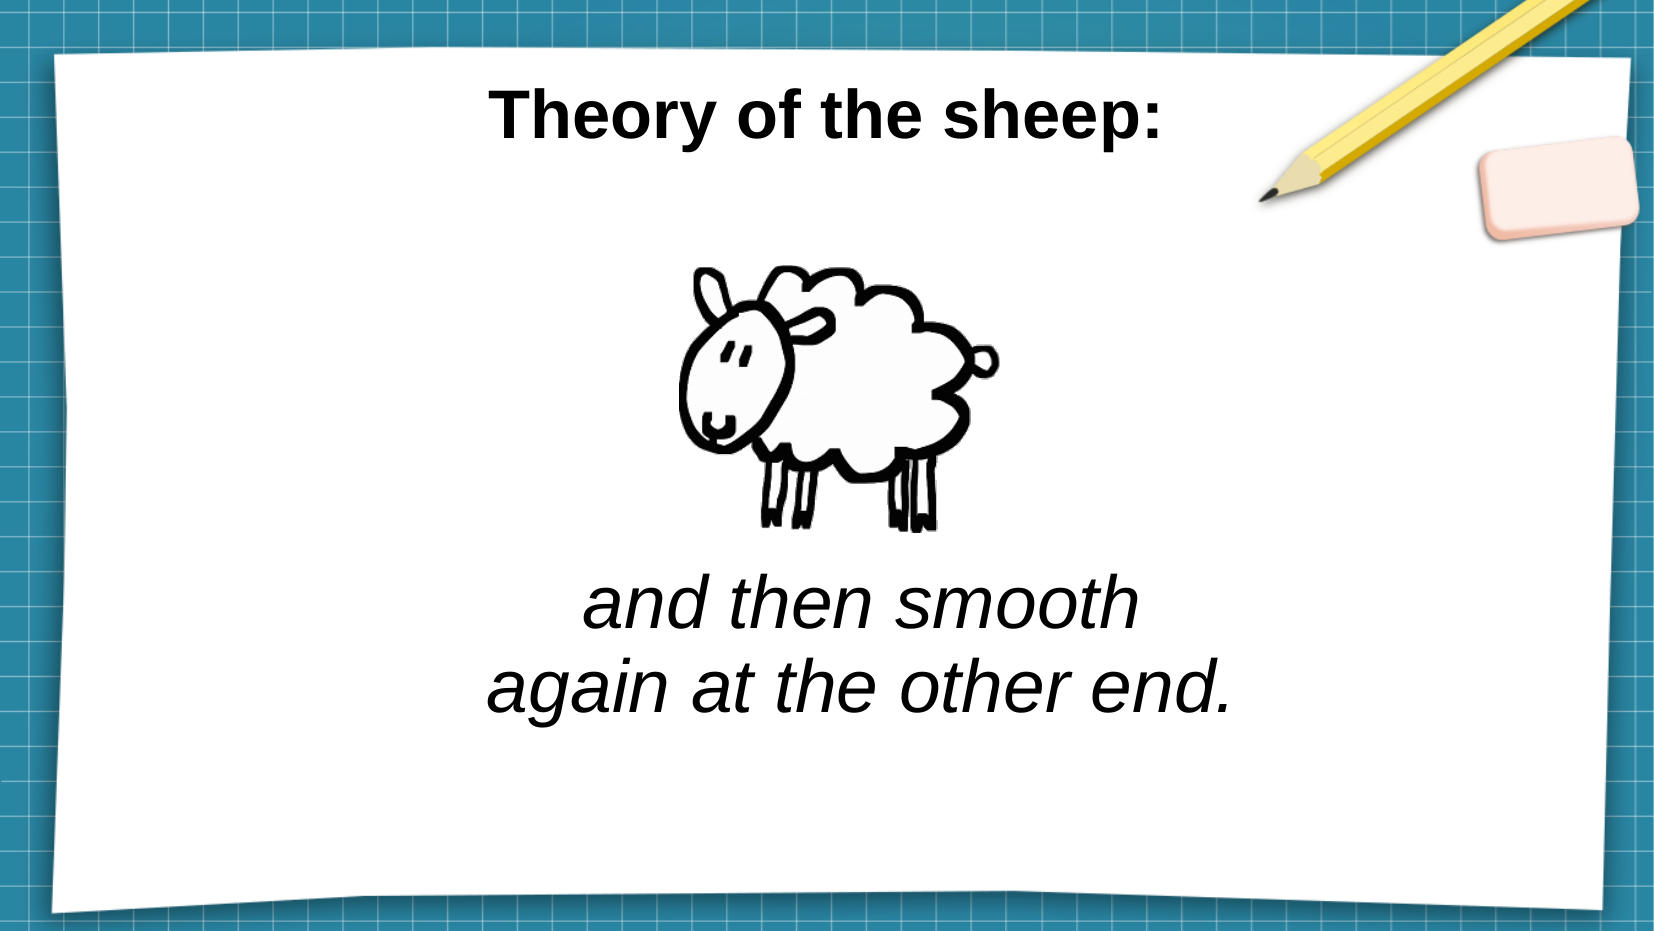

# Theory of the sheep:
and then smooth
again at the other end.